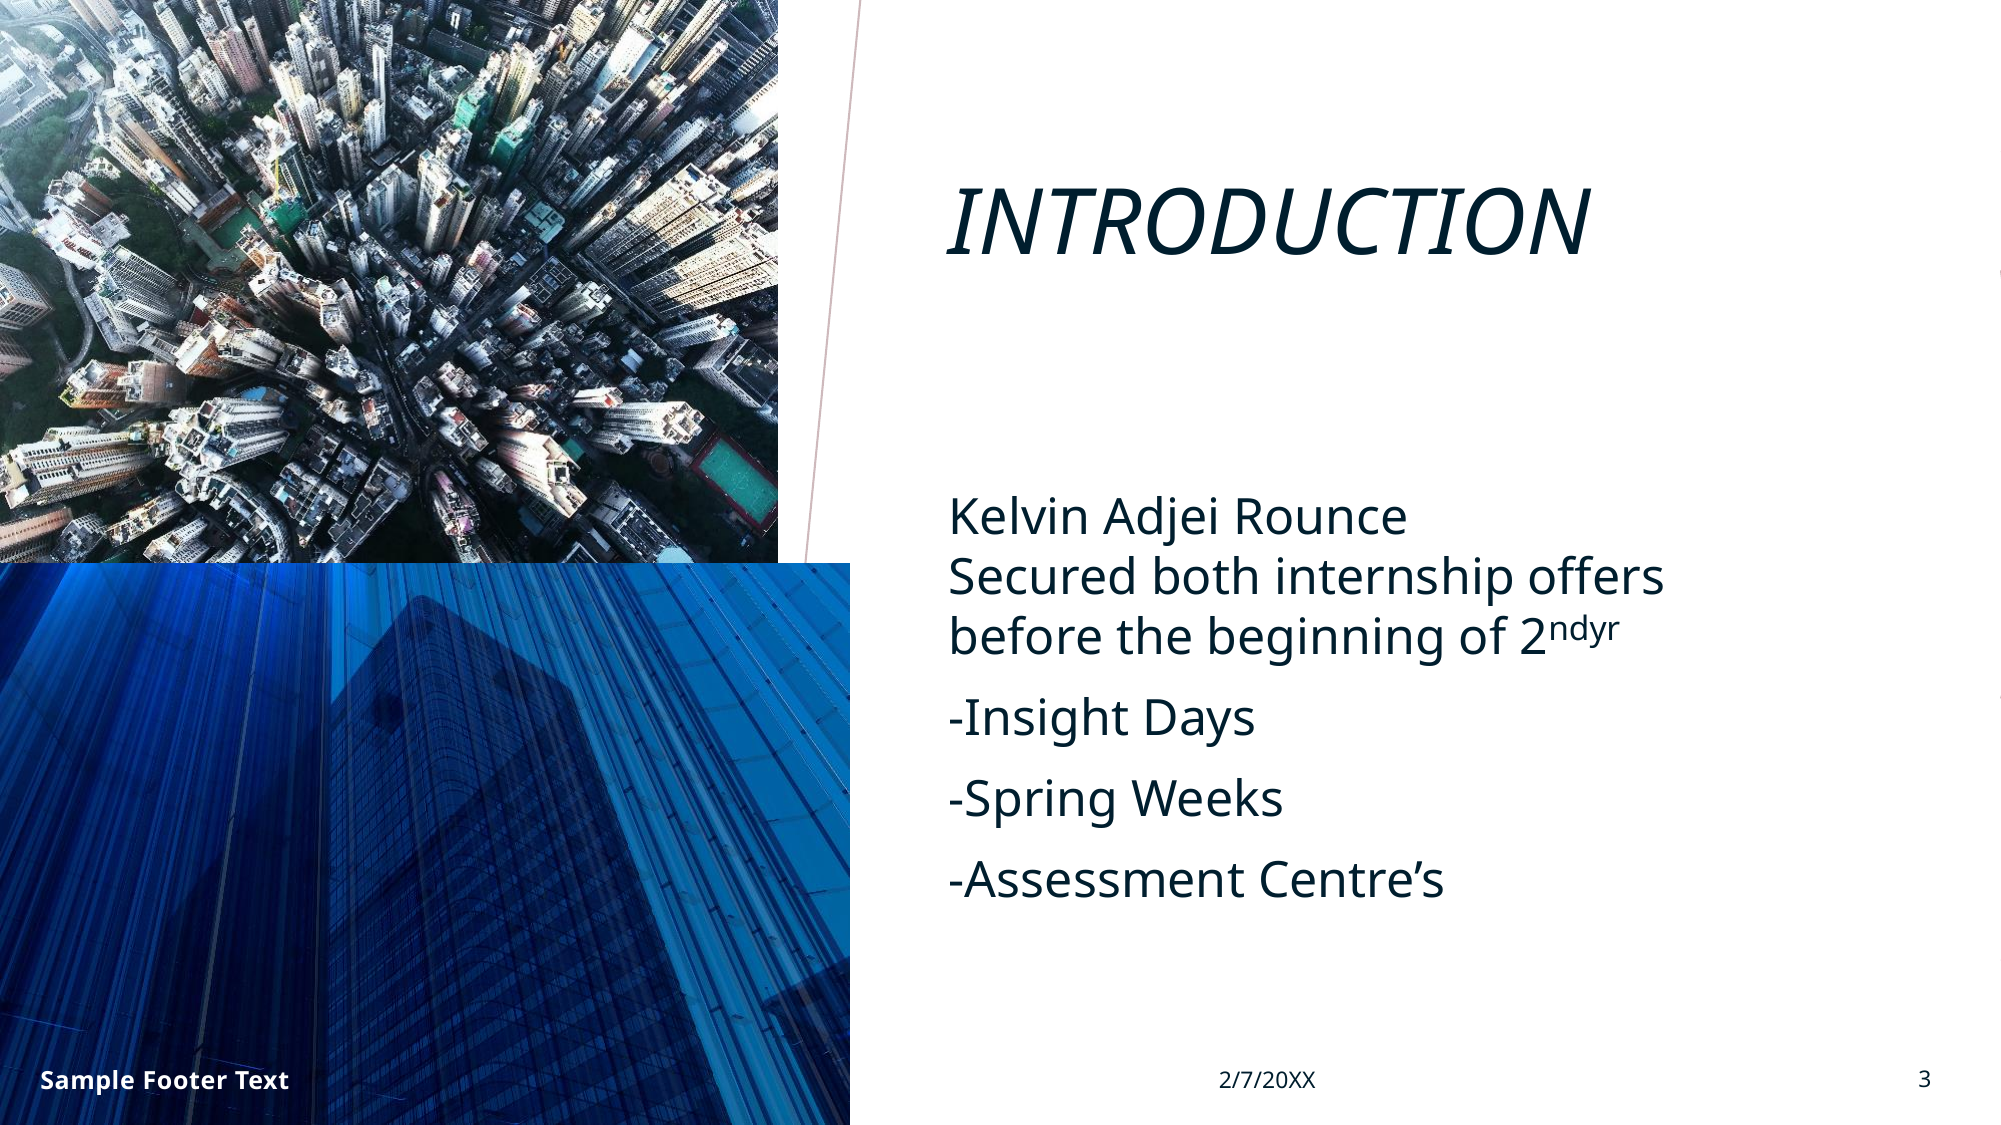

# Introduction
Kelvin Adjei Rounce
Secured both internship offers before the beginning of 2ndyr
-Insight Days
-Spring Weeks
-Assessment Centre’s
Sample Footer Text
2/7/20XX